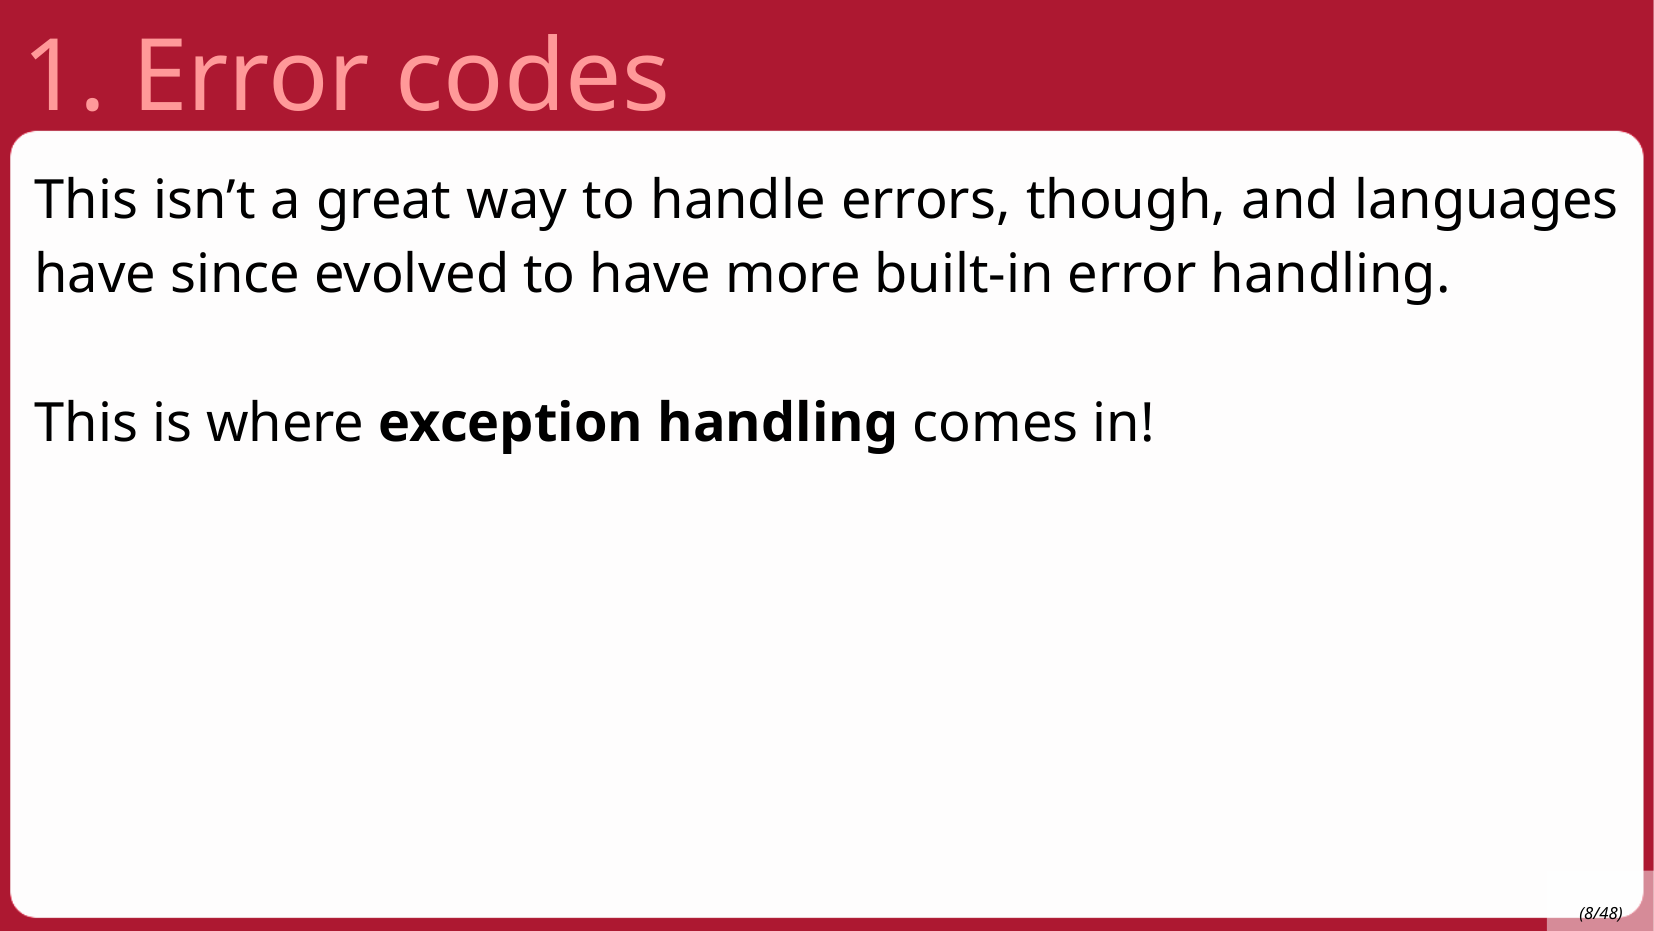

# 1. Error codes
This isn’t a great way to handle errors, though, and languages have since evolved to have more built-in error handling.
This is where exception handling comes in!